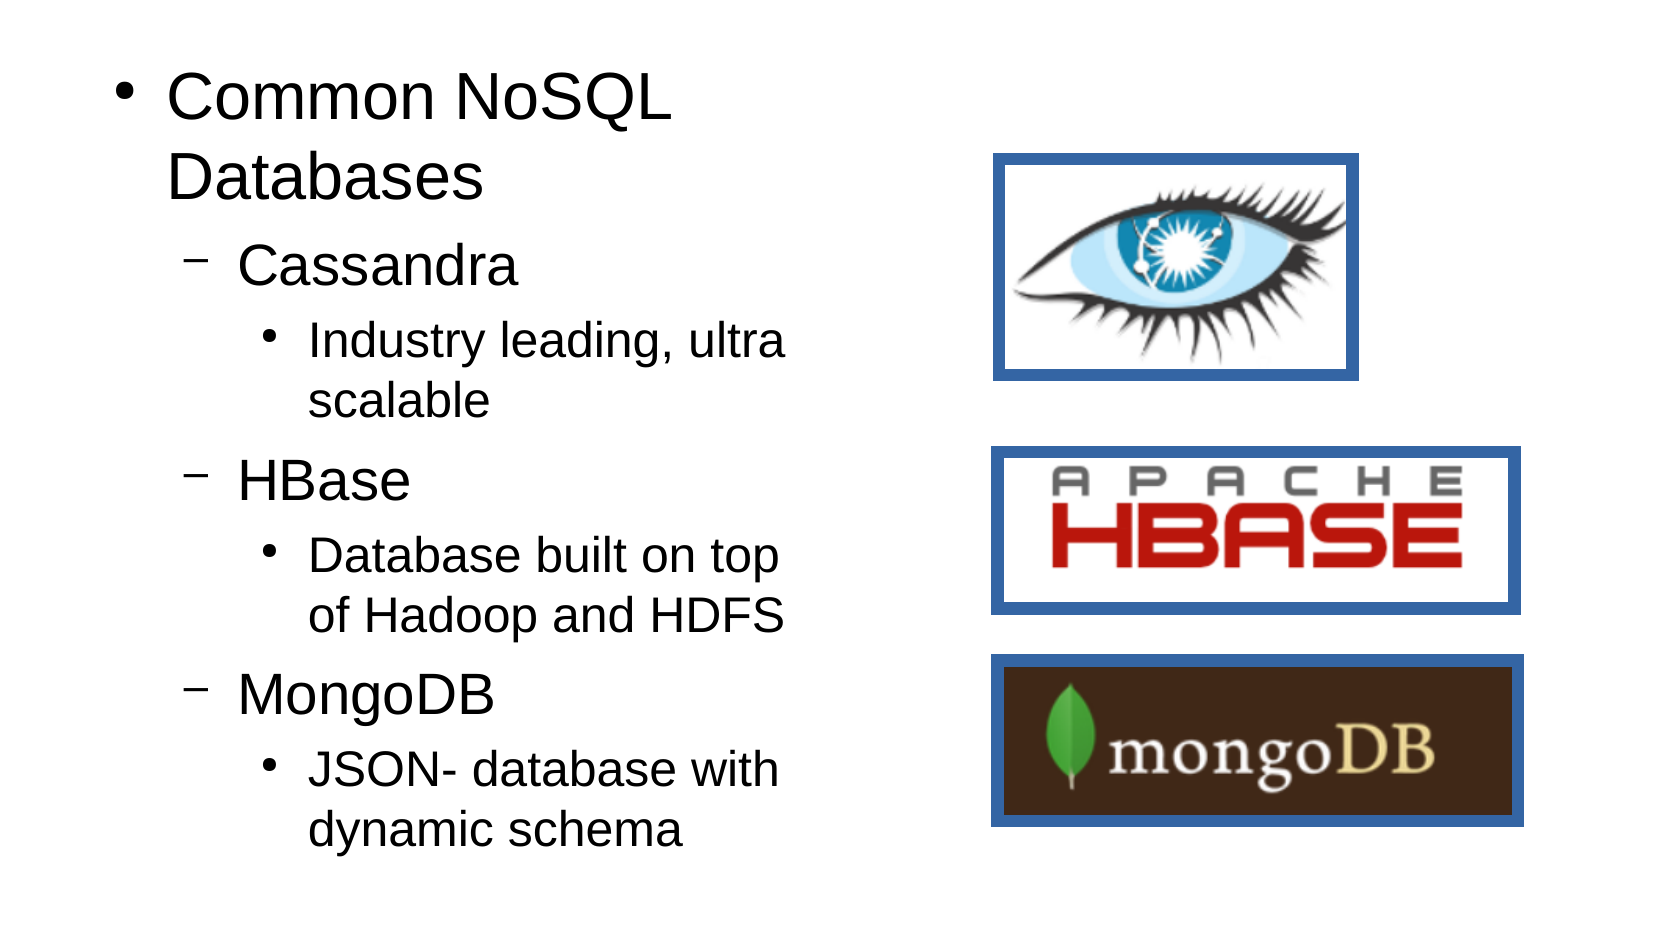

# Common NoSQL Databases
Cassandra
Industry leading, ultra scalable
HBase
Database built on top of Hadoop and HDFS
MongoDB
JSON- database with dynamic schema
Lizy K. John
3/1/2014